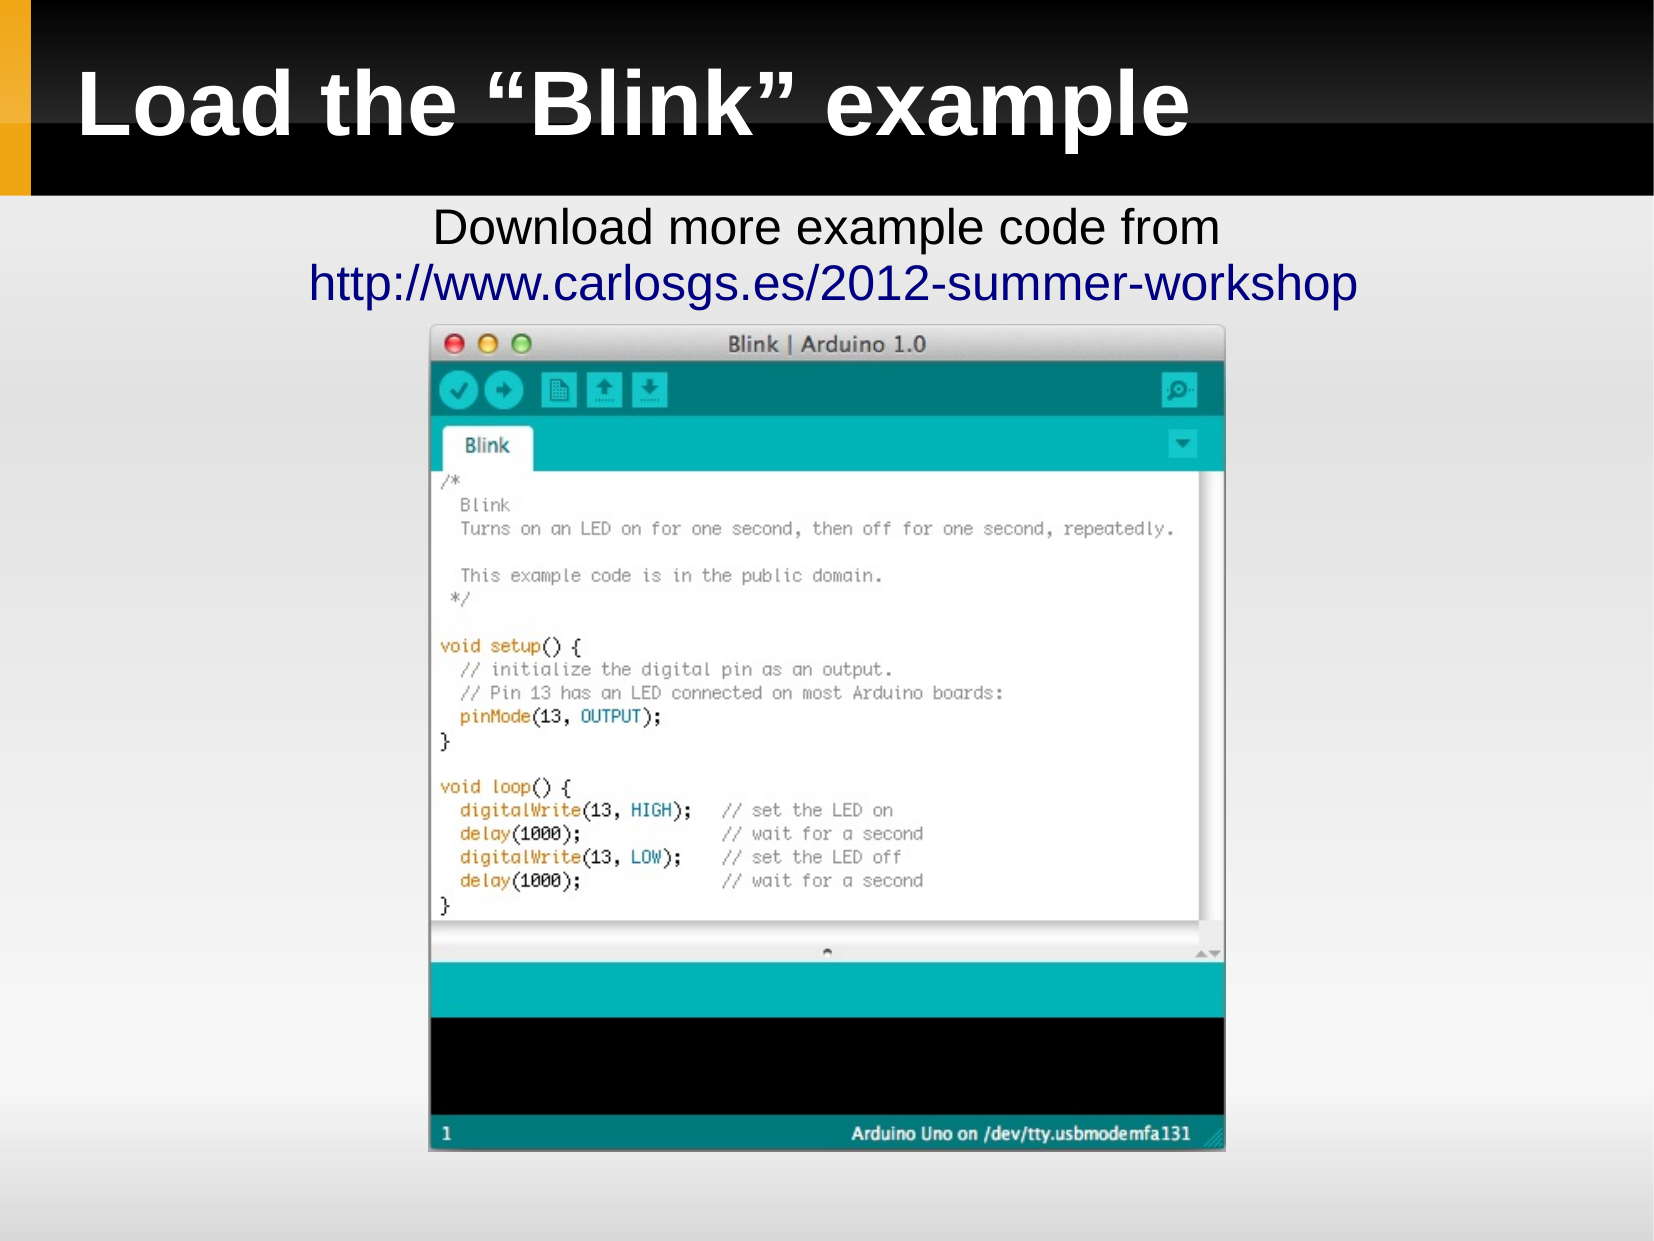

# Load the “Blink” example
Download more example code from
 http://www.carlosgs.es/2012-summer-workshop